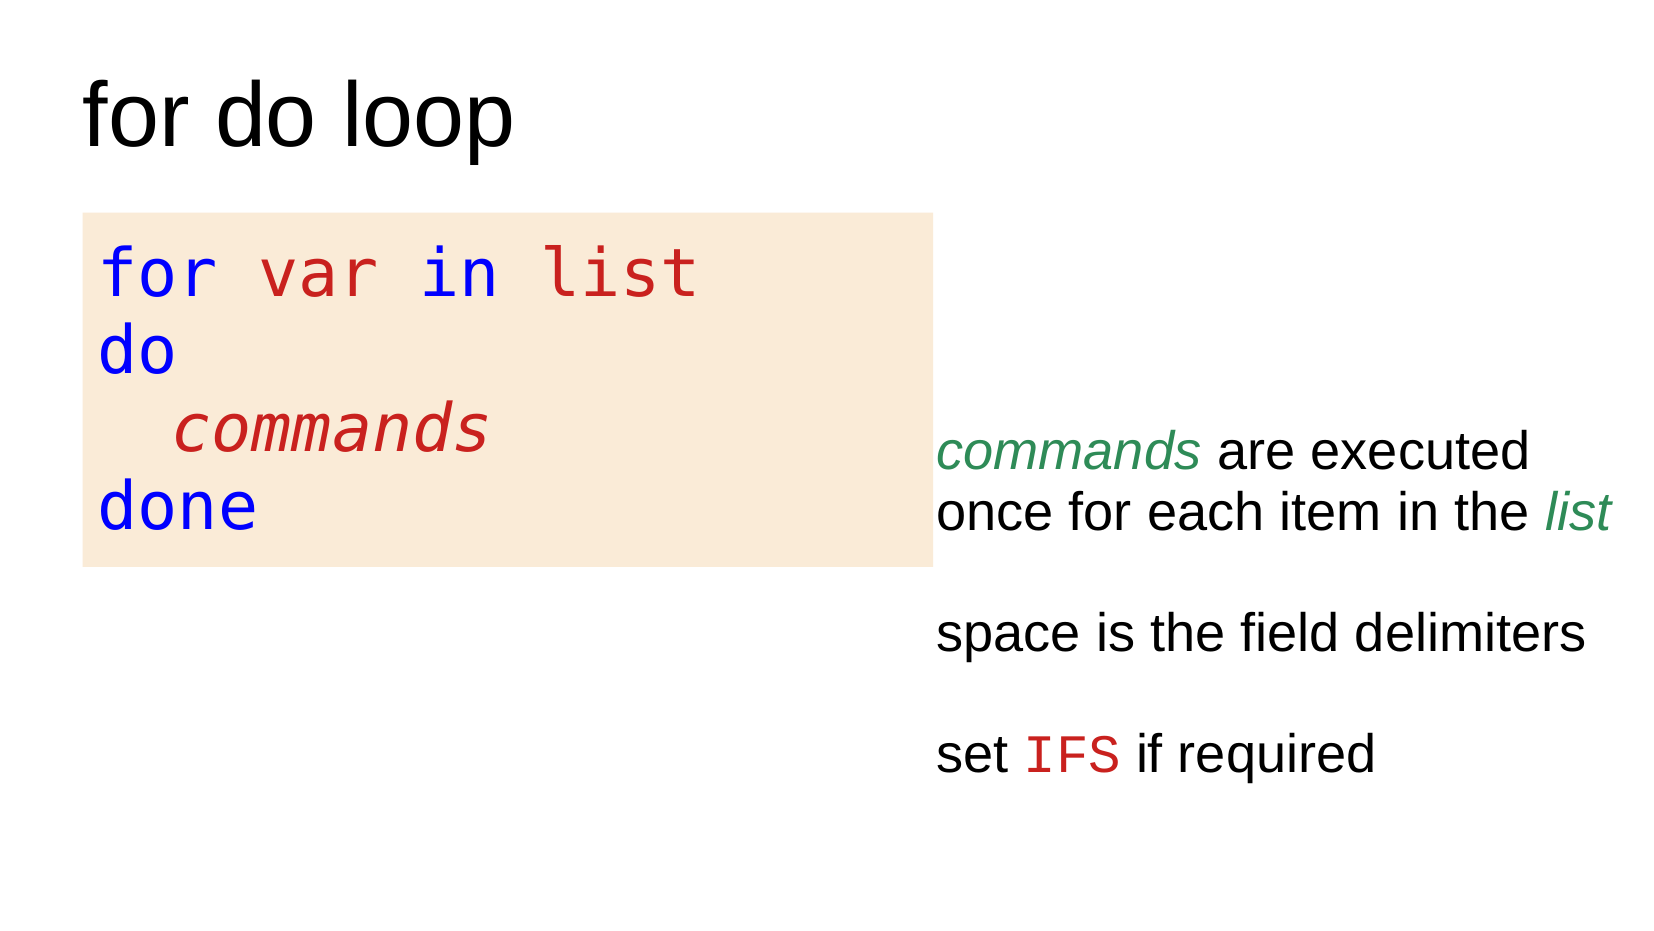

# for do loop
for var in list
do
	commands
done
commands are executed once for each item in the list
space is the field delimiters
set IFS if required